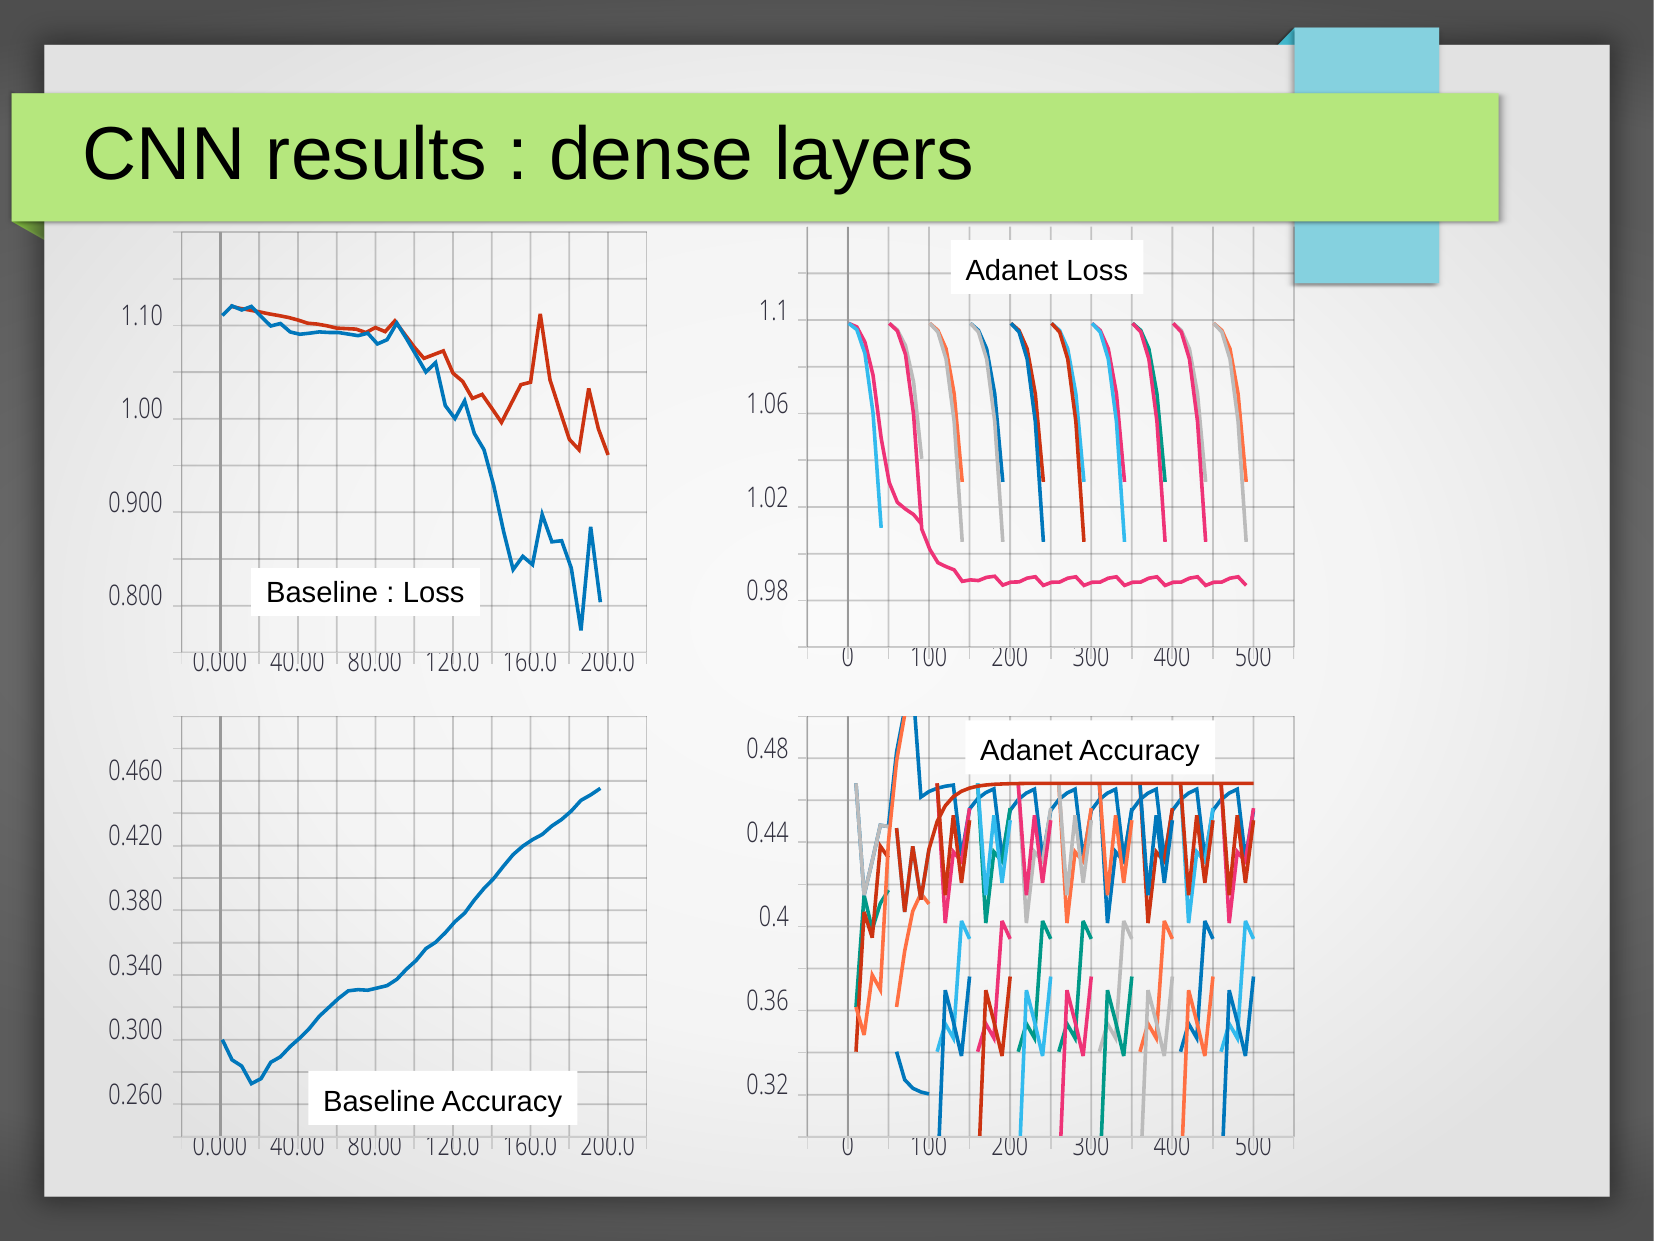

# CNN results : dense layers
Adanet Loss
Baseline : Loss
Adanet Accuracy
Baseline Accuracy